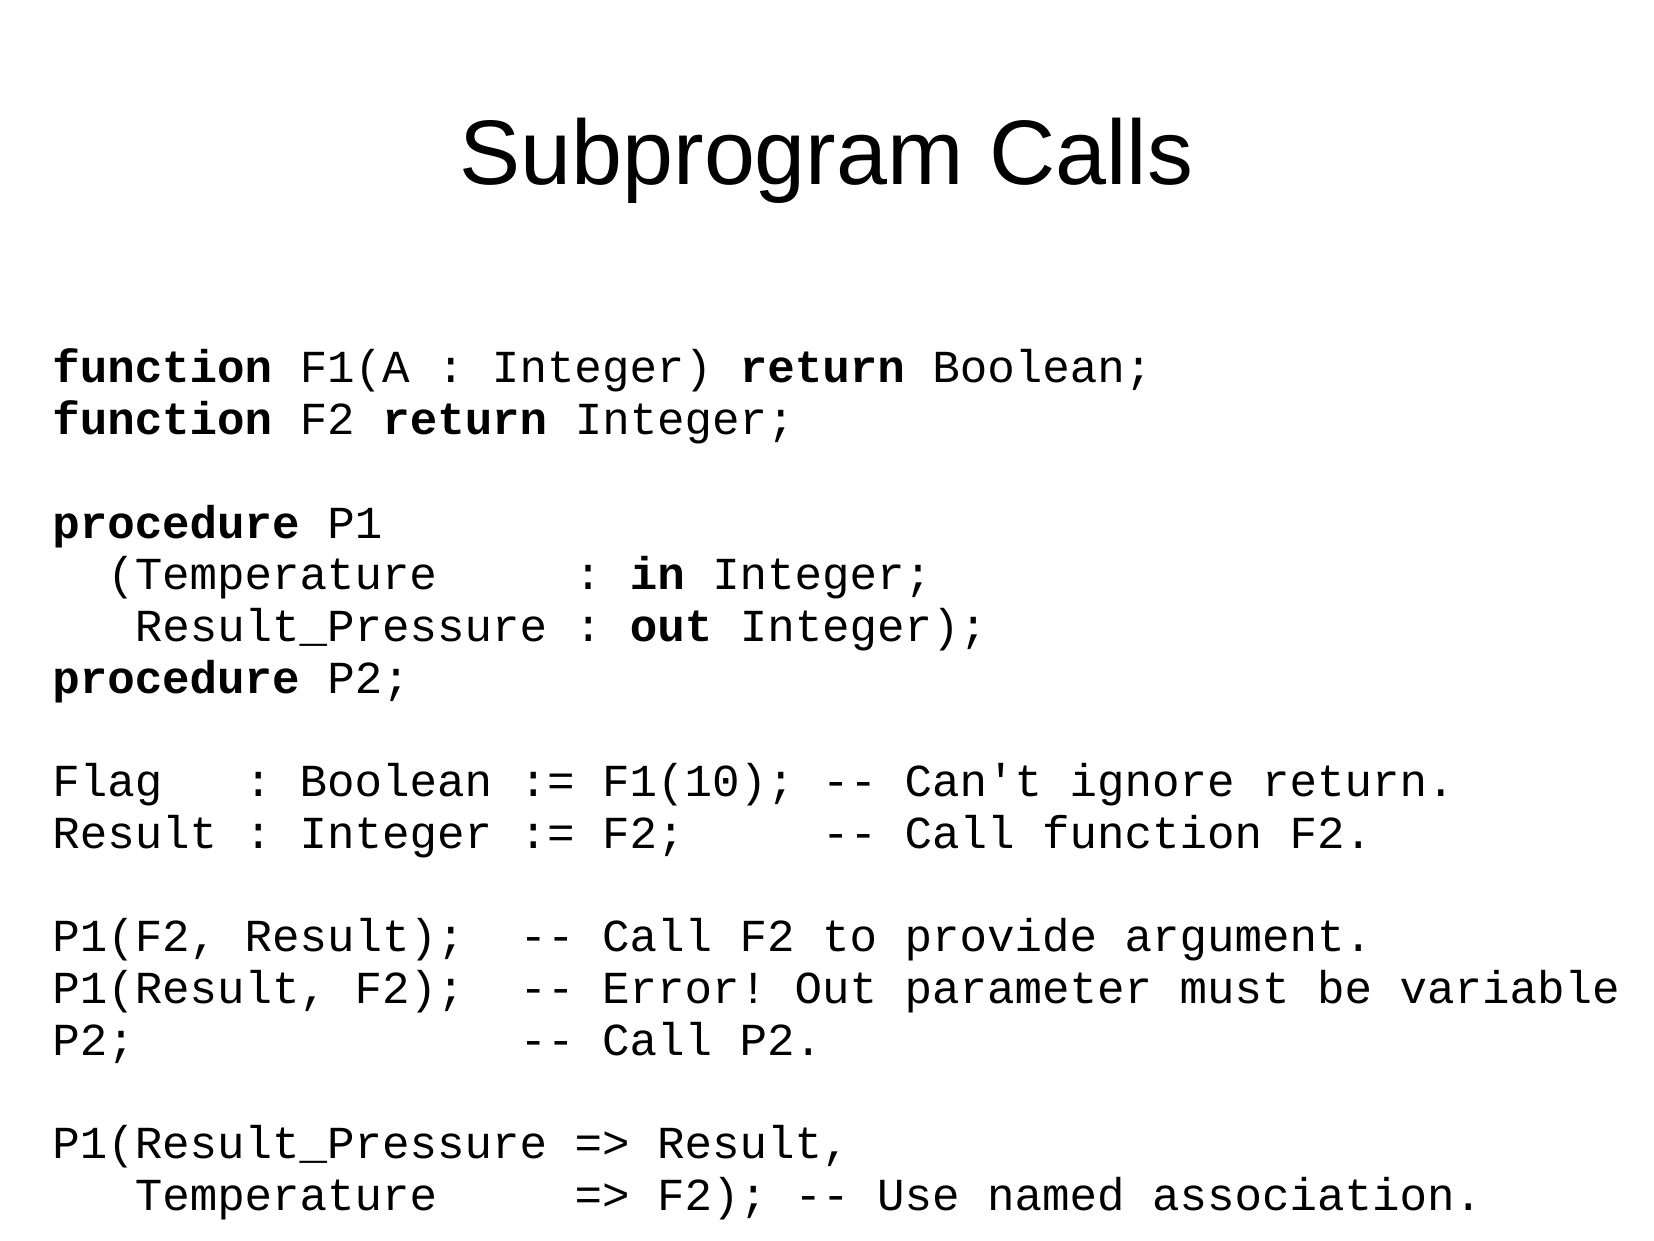

# Subprogram Calls
function F1(A : Integer) return Boolean;
function F2 return Integer;
procedure P1
 (Temperature : in Integer;
 Result_Pressure : out Integer);
procedure P2;
Flag : Boolean := F1(10); -- Can't ignore return.
Result : Integer := F2; -- Call function F2.
P1(F2, Result); -- Call F2 to provide argument.
P1(Result, F2); -- Error! Out parameter must be variable
P2; -- Call P2.
P1(Result_Pressure => Result,
 Temperature => F2); -- Use named association.